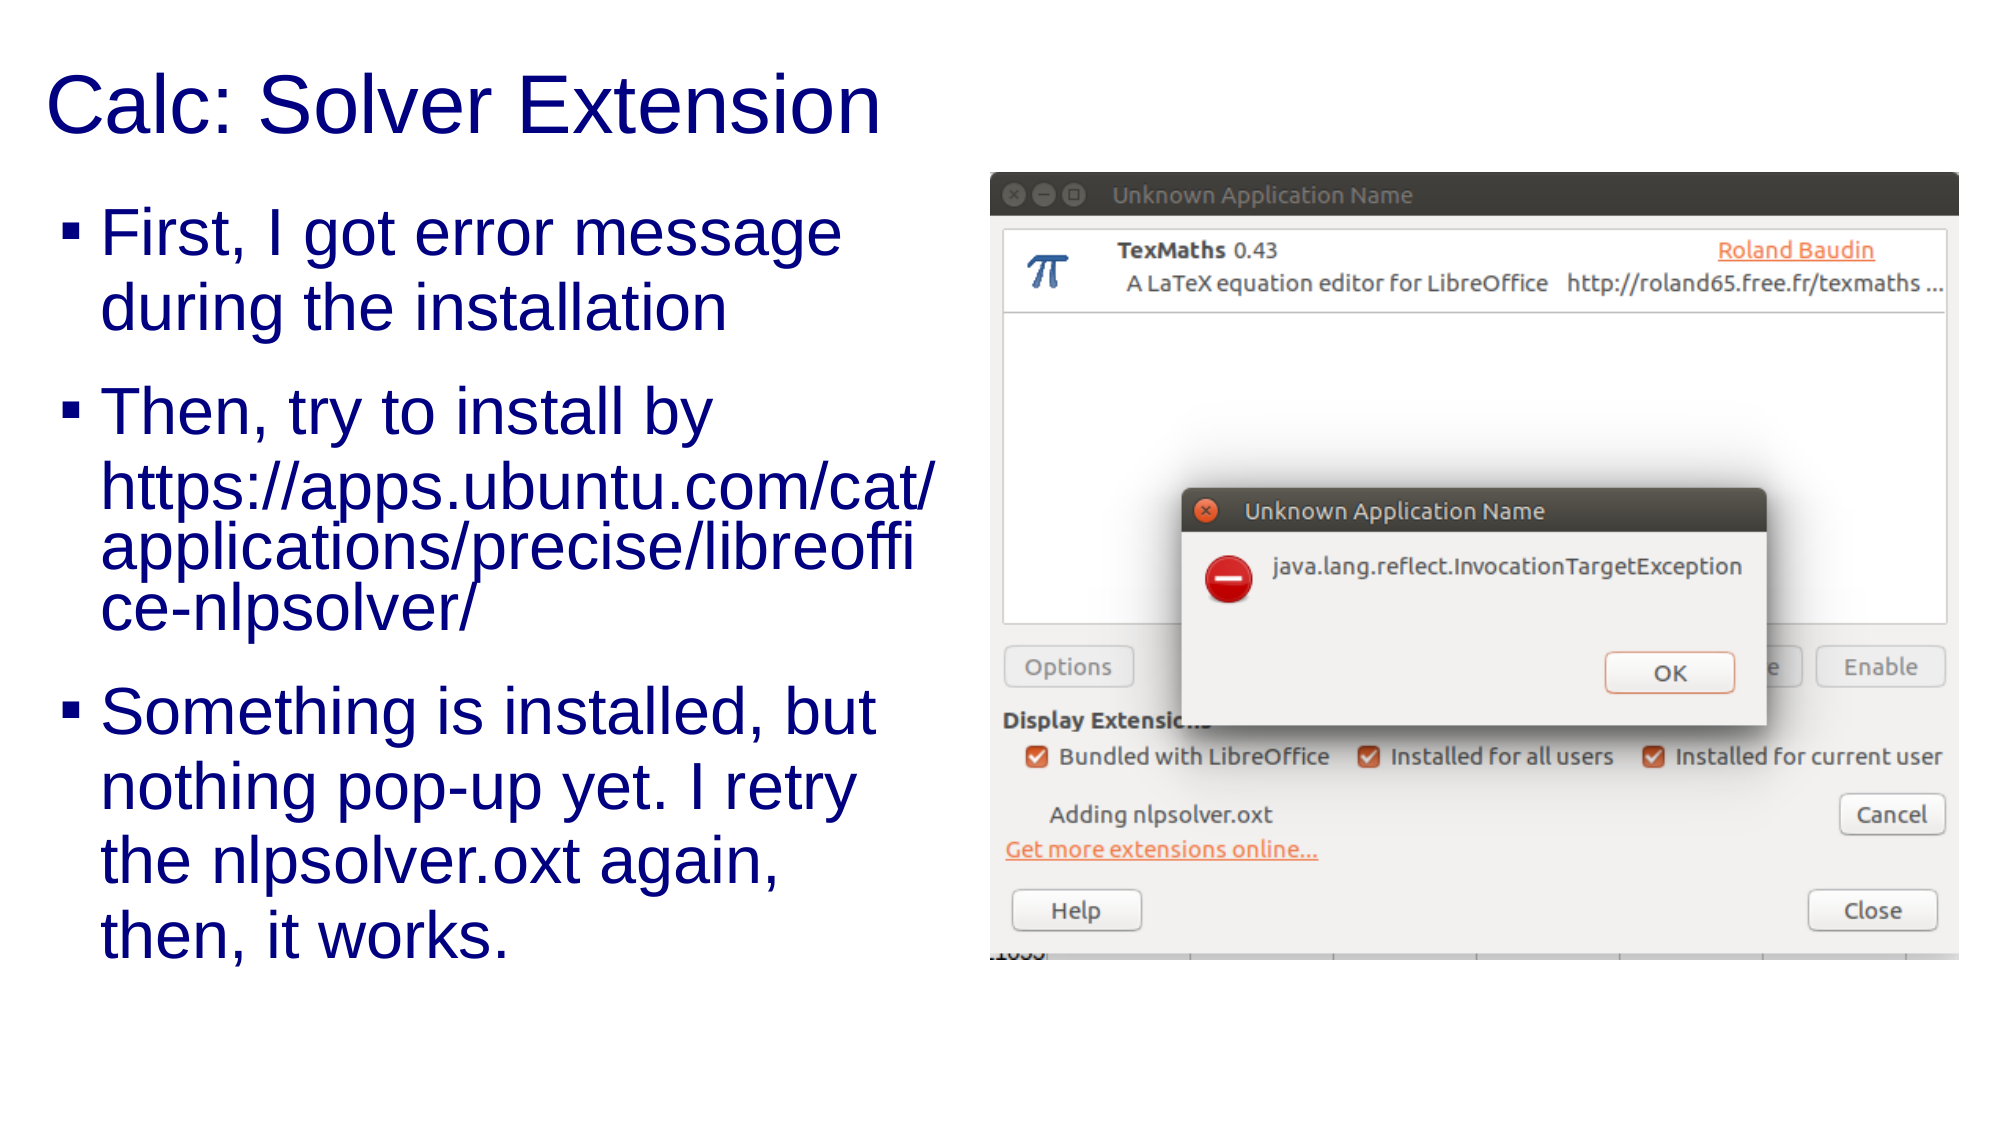

# Calc: Solver Extension
First, I got error message during the installation
Then, try to install by https://apps.ubuntu.com/cat/applications/precise/libreoffice-nlpsolver/
Something is installed, but nothing pop-up yet. I retry the nlpsolver.oxt again, then, it works.